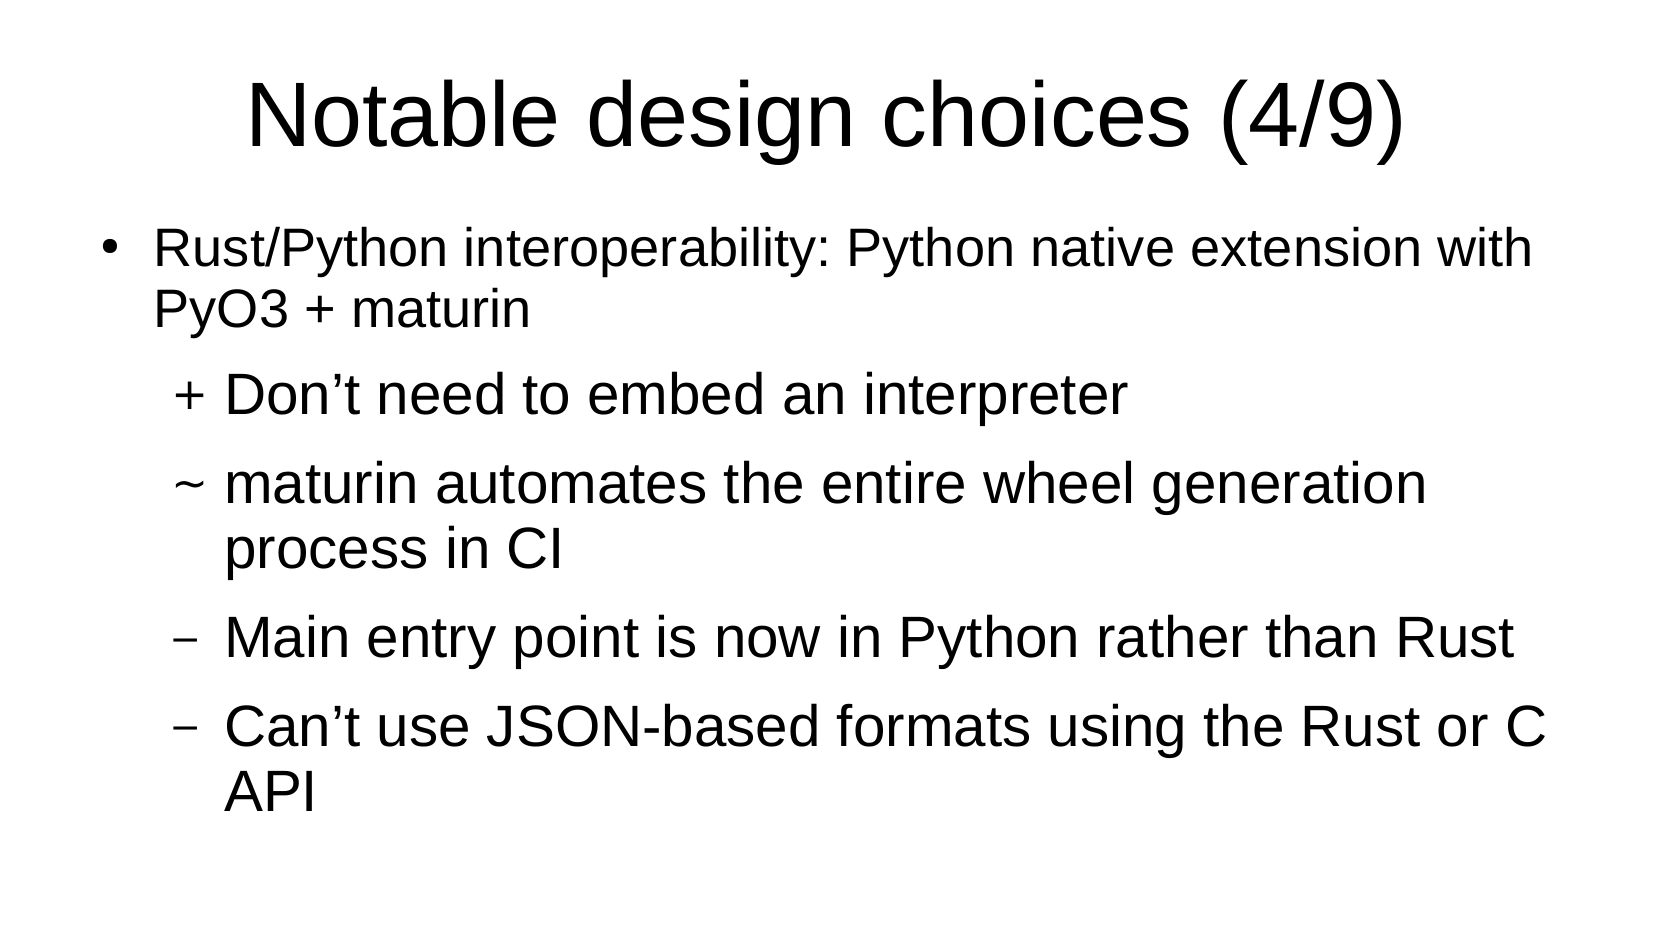

# Notable design choices (4/9)
Rust/Python interoperability: Python native extension with PyO3 + maturin
Don’t need to embed an interpreter
maturin automates the entire wheel generation process in CI
Main entry point is now in Python rather than Rust
Can’t use JSON-based formats using the Rust or C API